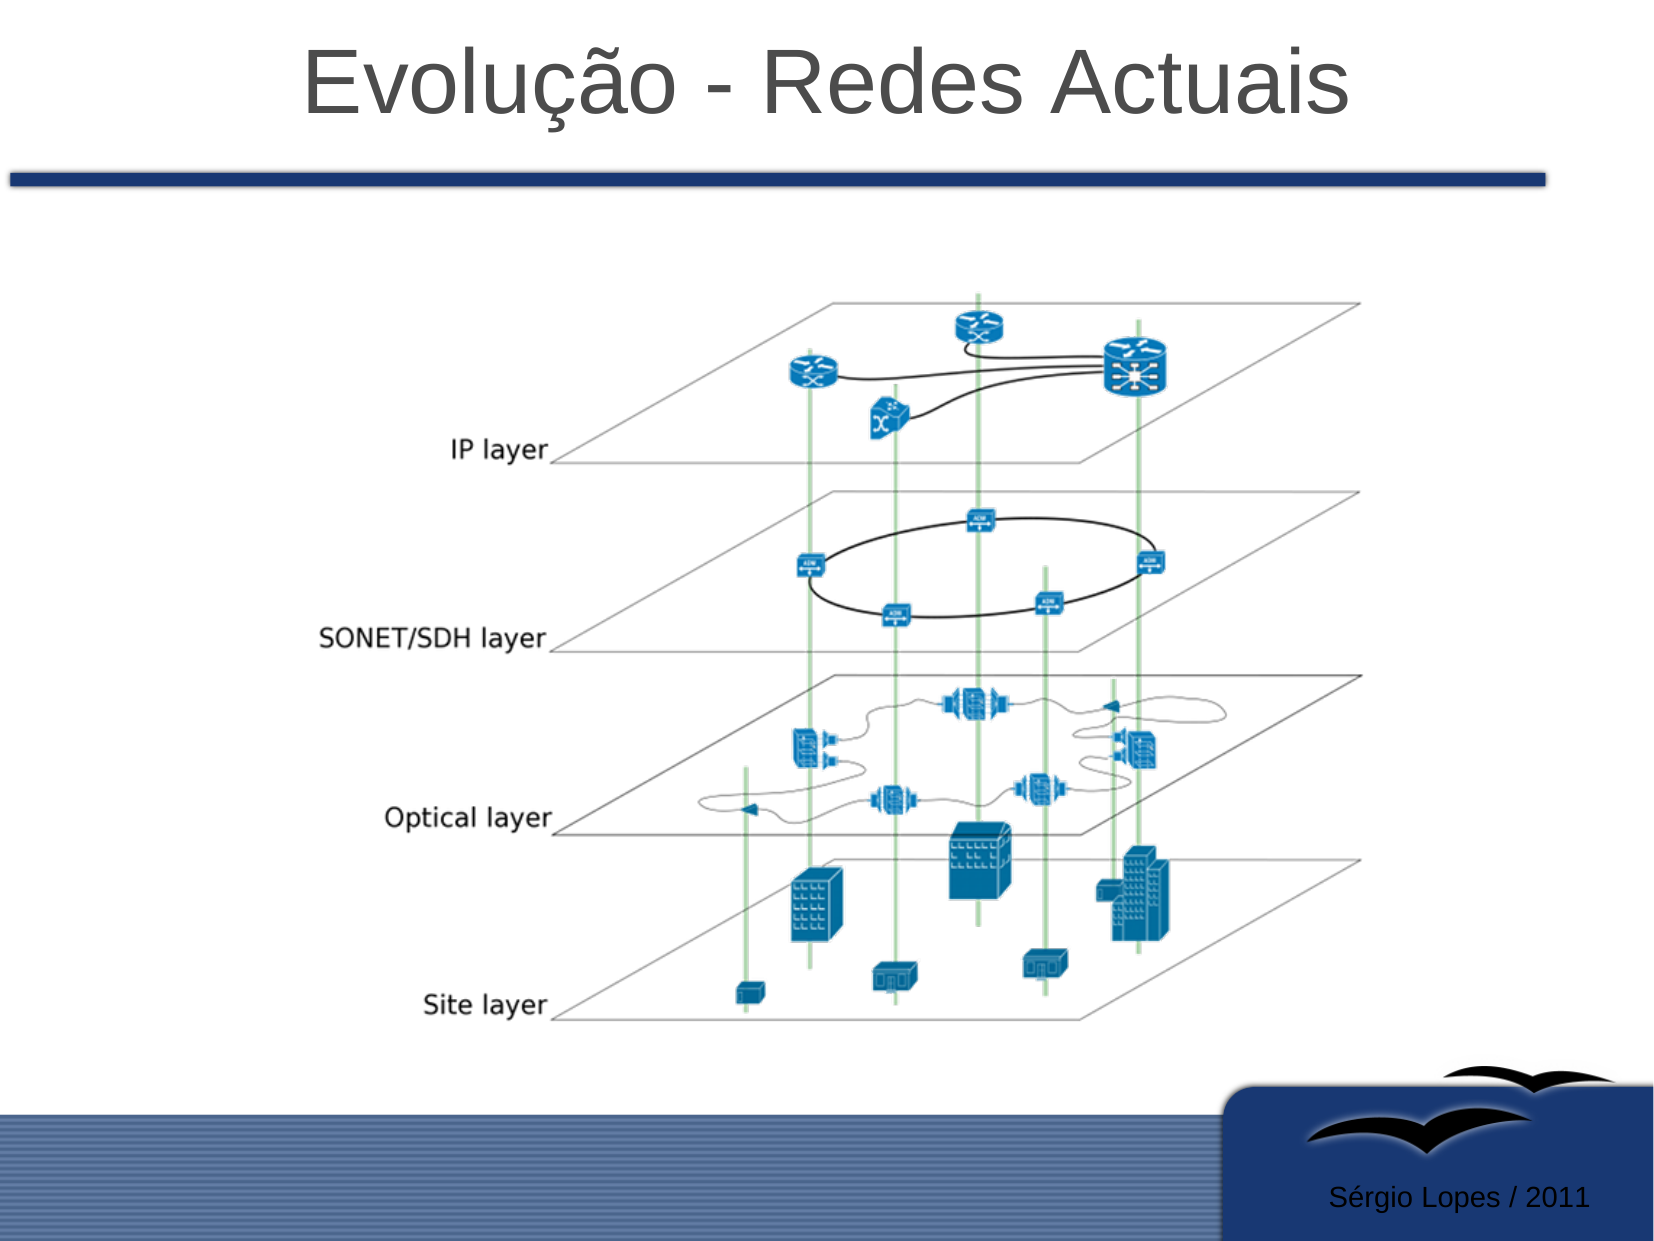

# Evolução - Redes Actuais
Sérgio Lopes / 2011